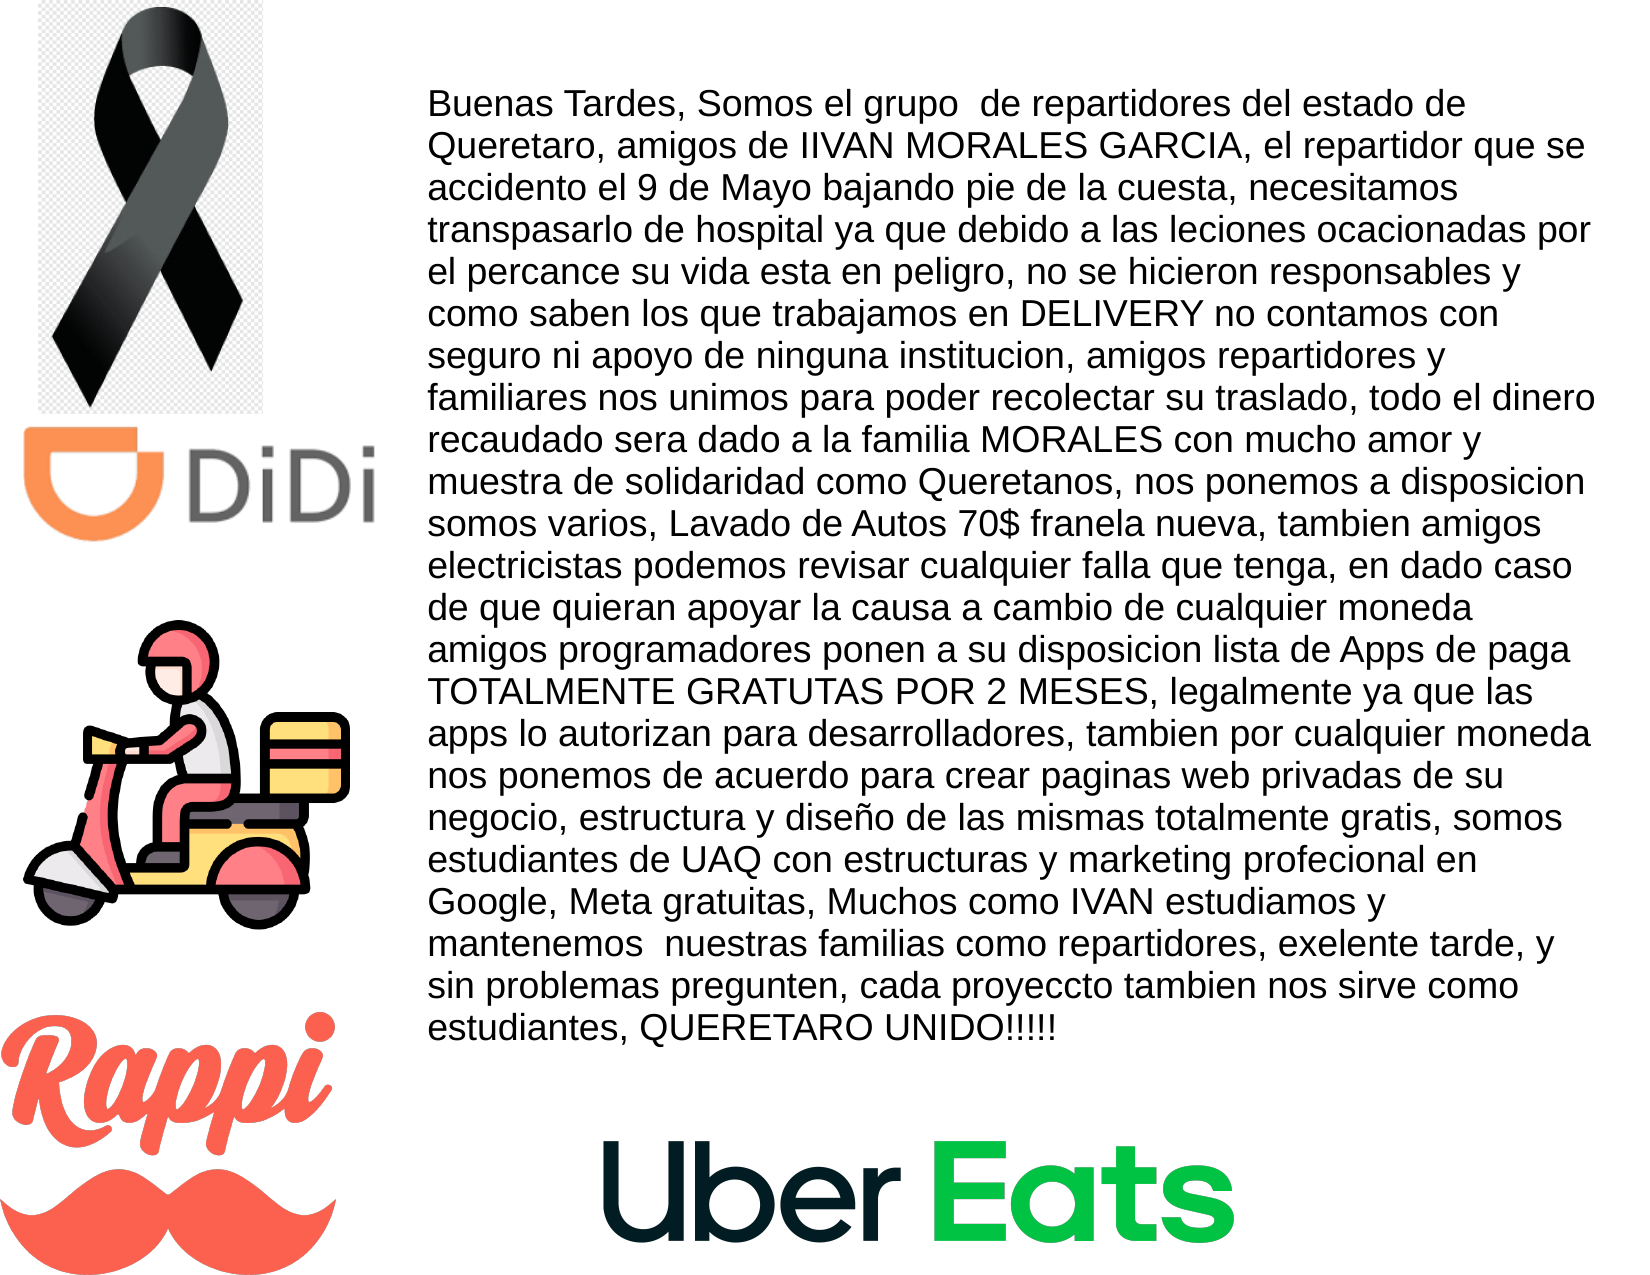

Buenas Tardes, Somos el grupo de repartidores del estado de Queretaro, amigos de IIVAN MORALES GARCIA, el repartidor que se accidento el 9 de Mayo bajando pie de la cuesta, necesitamos transpasarlo de hospital ya que debido a las leciones ocacionadas por el percance su vida esta en peligro, no se hicieron responsables y como saben los que trabajamos en DELIVERY no contamos con seguro ni apoyo de ninguna institucion, amigos repartidores y familiares nos unimos para poder recolectar su traslado, todo el dinero recaudado sera dado a la familia MORALES con mucho amor y muestra de solidaridad como Queretanos, nos ponemos a disposicion somos varios, Lavado de Autos 70$ franela nueva, tambien amigos electricistas podemos revisar cualquier falla que tenga, en dado caso de que quieran apoyar la causa a cambio de cualquier moneda amigos programadores ponen a su disposicion lista de Apps de paga TOTALMENTE GRATUTAS POR 2 MESES, legalmente ya que las apps lo autorizan para desarrolladores, tambien por cualquier moneda nos ponemos de acuerdo para crear paginas web privadas de su negocio, estructura y diseño de las mismas totalmente gratis, somos estudiantes de UAQ con estructuras y marketing profecional en Google, Meta gratuitas, Muchos como IVAN estudiamos y mantenemos nuestras familias como repartidores, exelente tarde, y sin problemas pregunten, cada proyeccto tambien nos sirve como estudiantes, QUERETARO UNIDO!!!!!